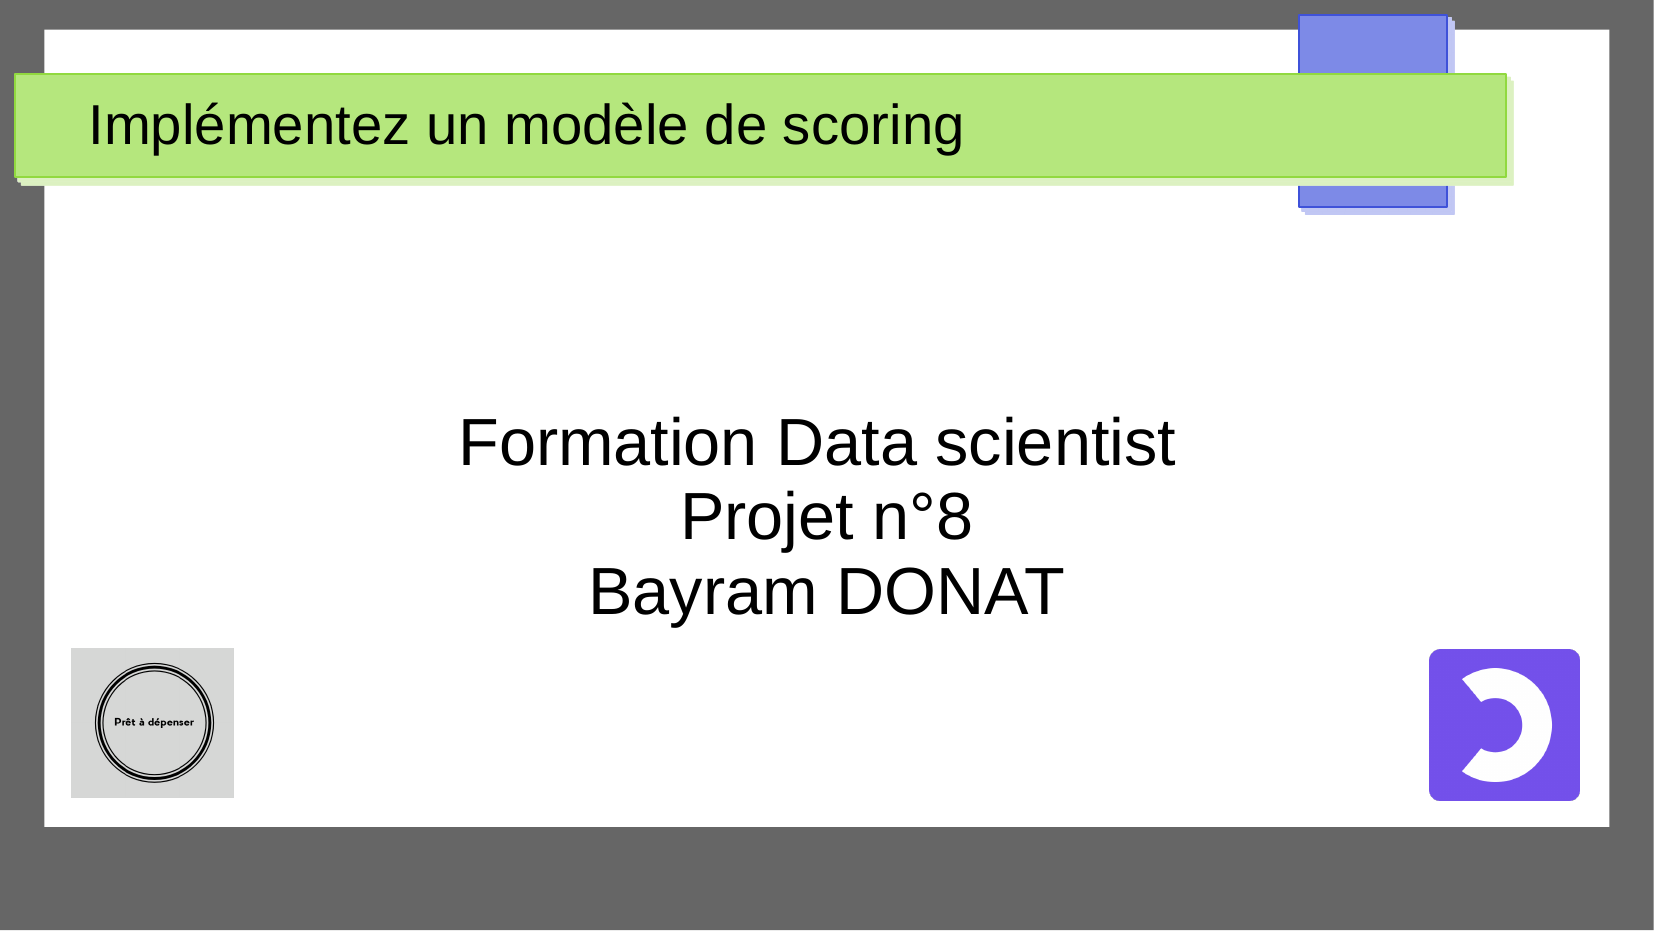

# Implémentez un modèle de scoring
Formation Data scientist
Projet n°8
Bayram DONAT